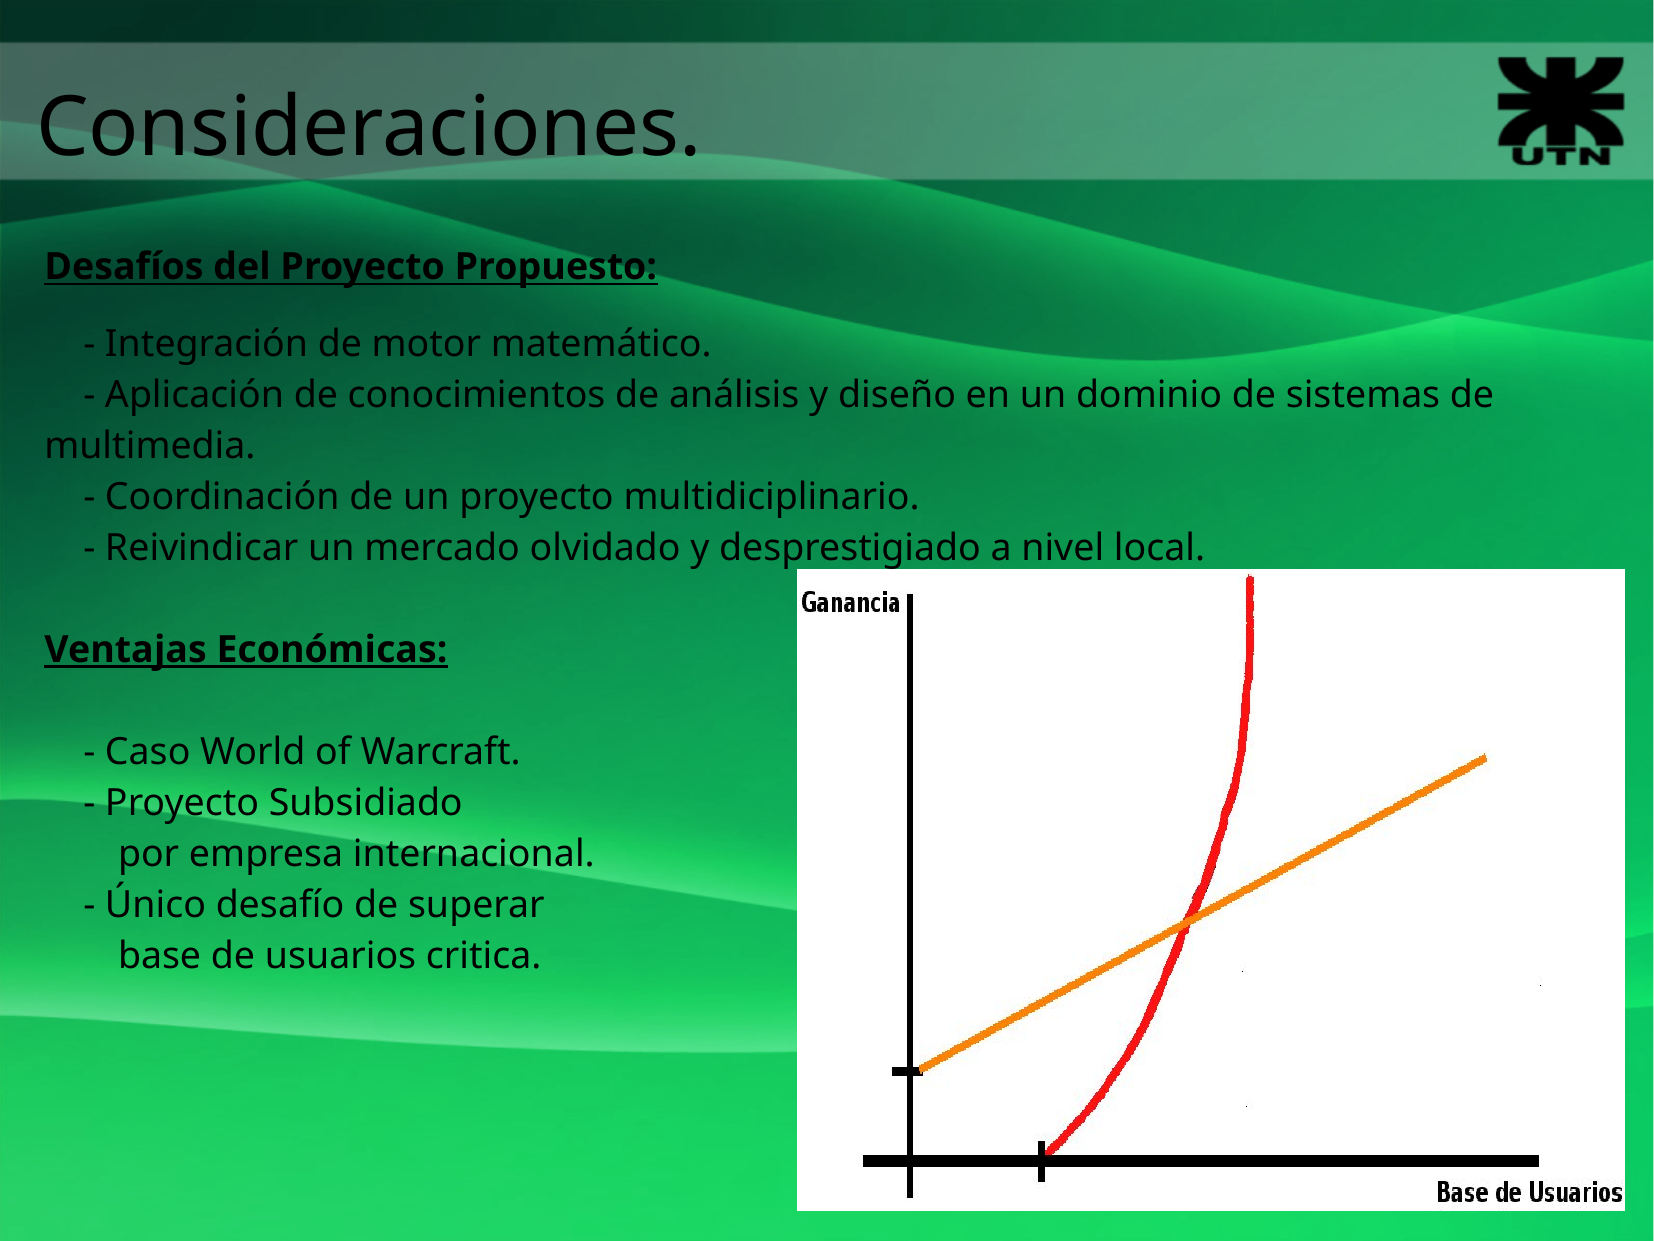

Consideraciones.
Desafíos del Proyecto Propuesto:
 - Integración de motor matemático.
 - Aplicación de conocimientos de análisis y diseño en un dominio de sistemas de multimedia.
 - Coordinación de un proyecto multidiciplinario.
 - Reivindicar un mercado olvidado y desprestigiado a nivel local.
Ventajas Económicas:
 - Caso World of Warcraft.
 - Proyecto Subsidiado
	por empresa internacional.
 - Único desafío de superar
	base de usuarios critica.